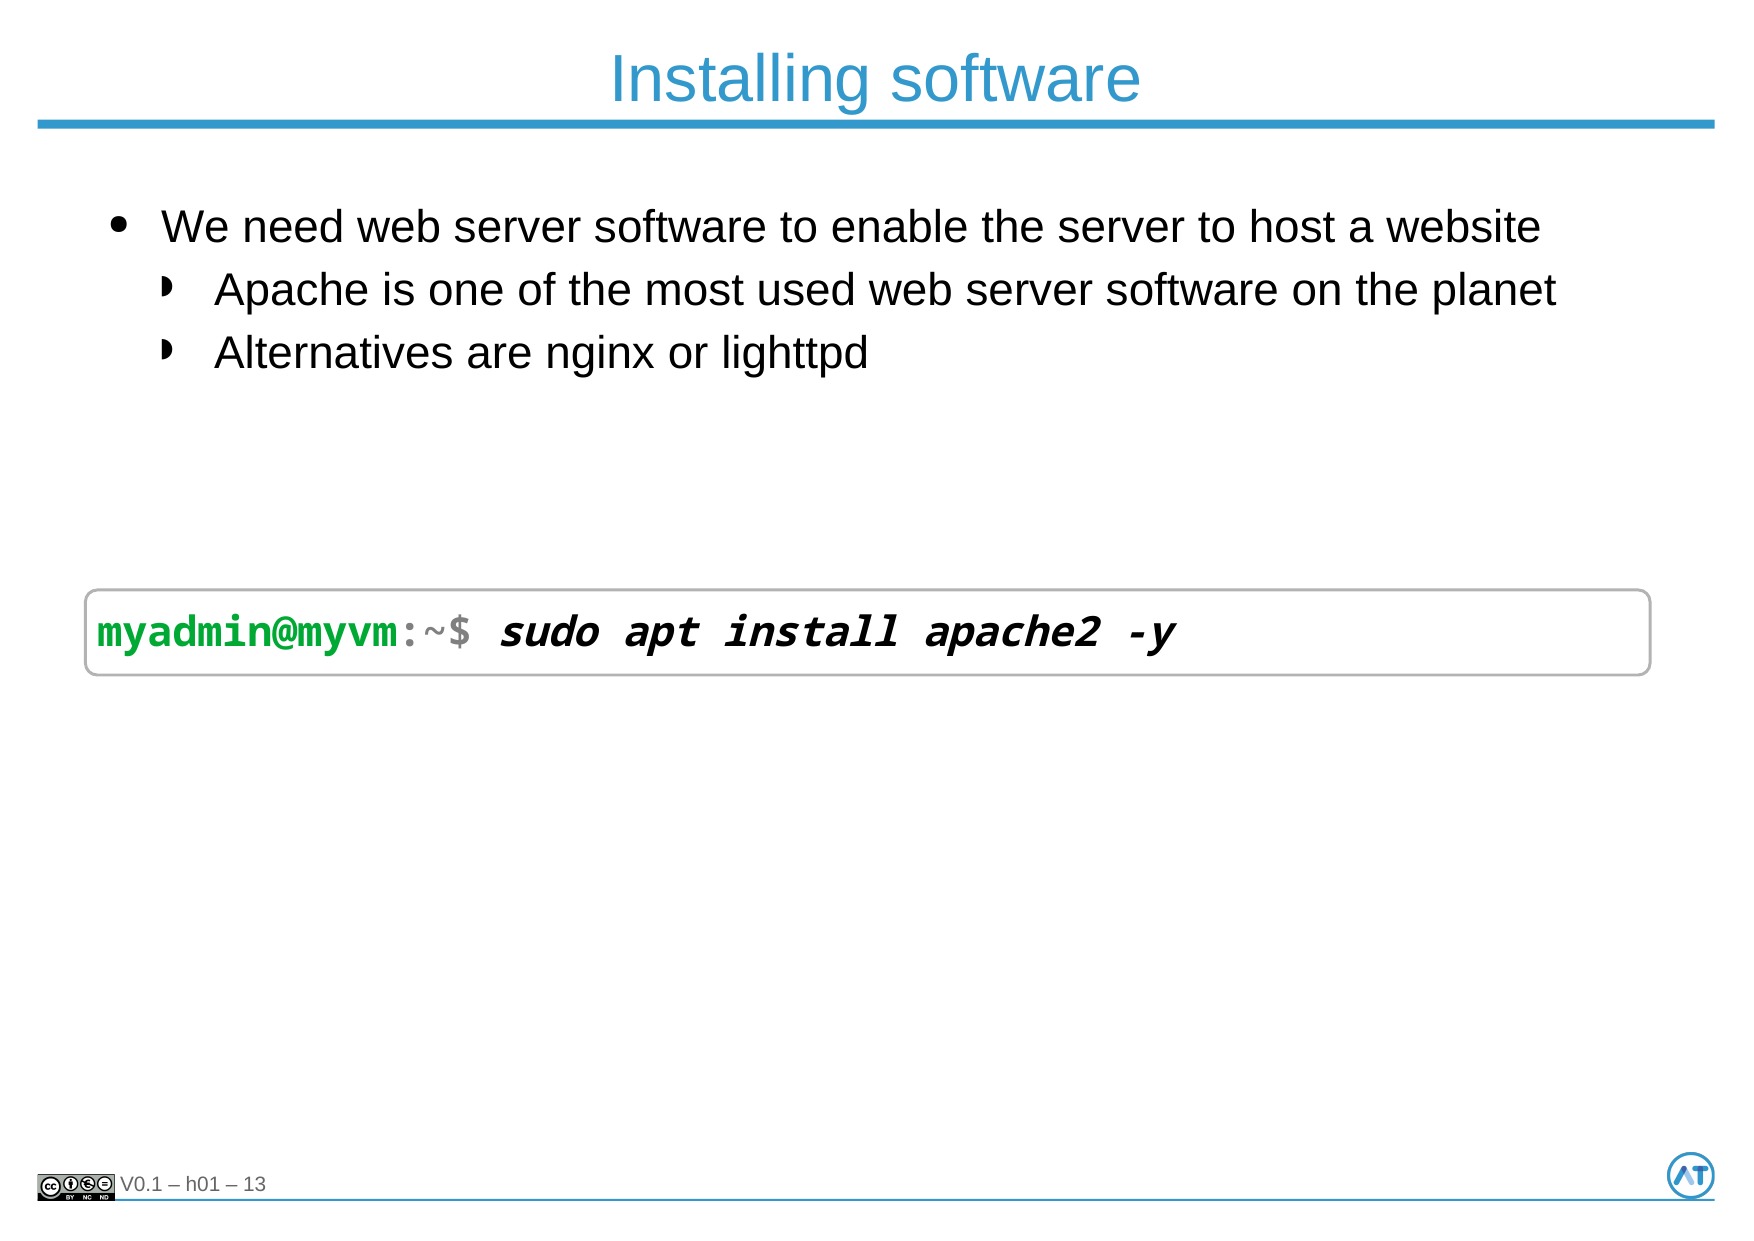

# Installing software
We need web server software to enable the server to host a website
Apache is one of the most used web server software on the planet
Alternatives are nginx or lighttpd
myadmin@myvm:~$ sudo apt install apache2 -y